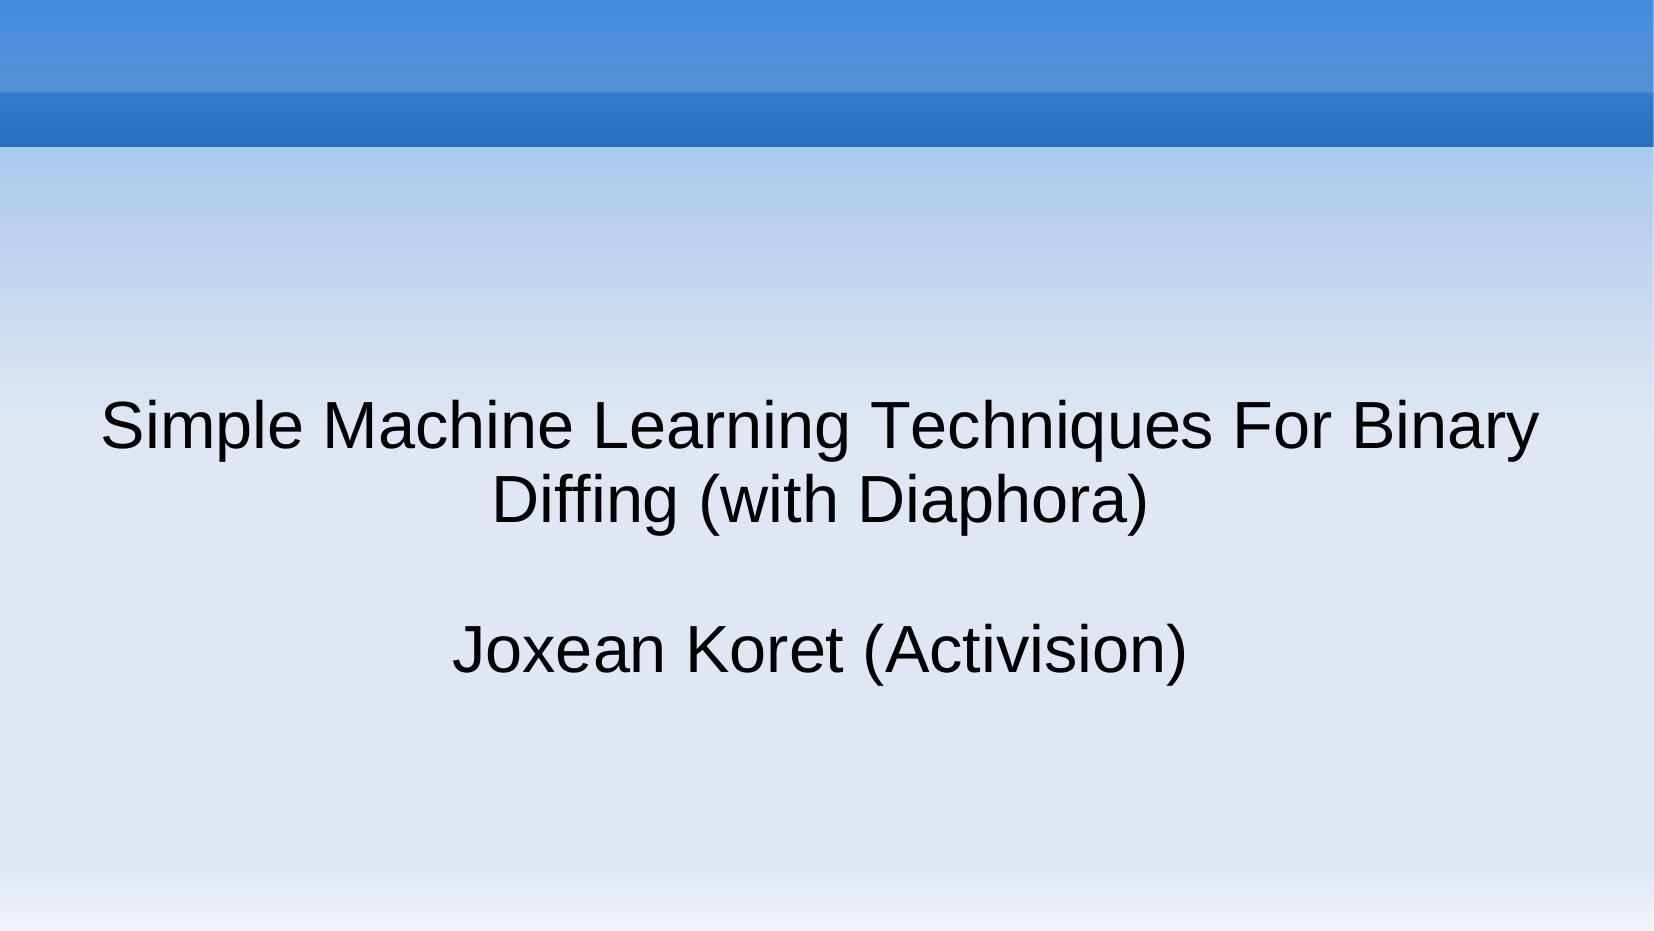

# Simple Machine Learning Techniques For Binary Diffing (with Diaphora)
Joxean Koret (Activision)